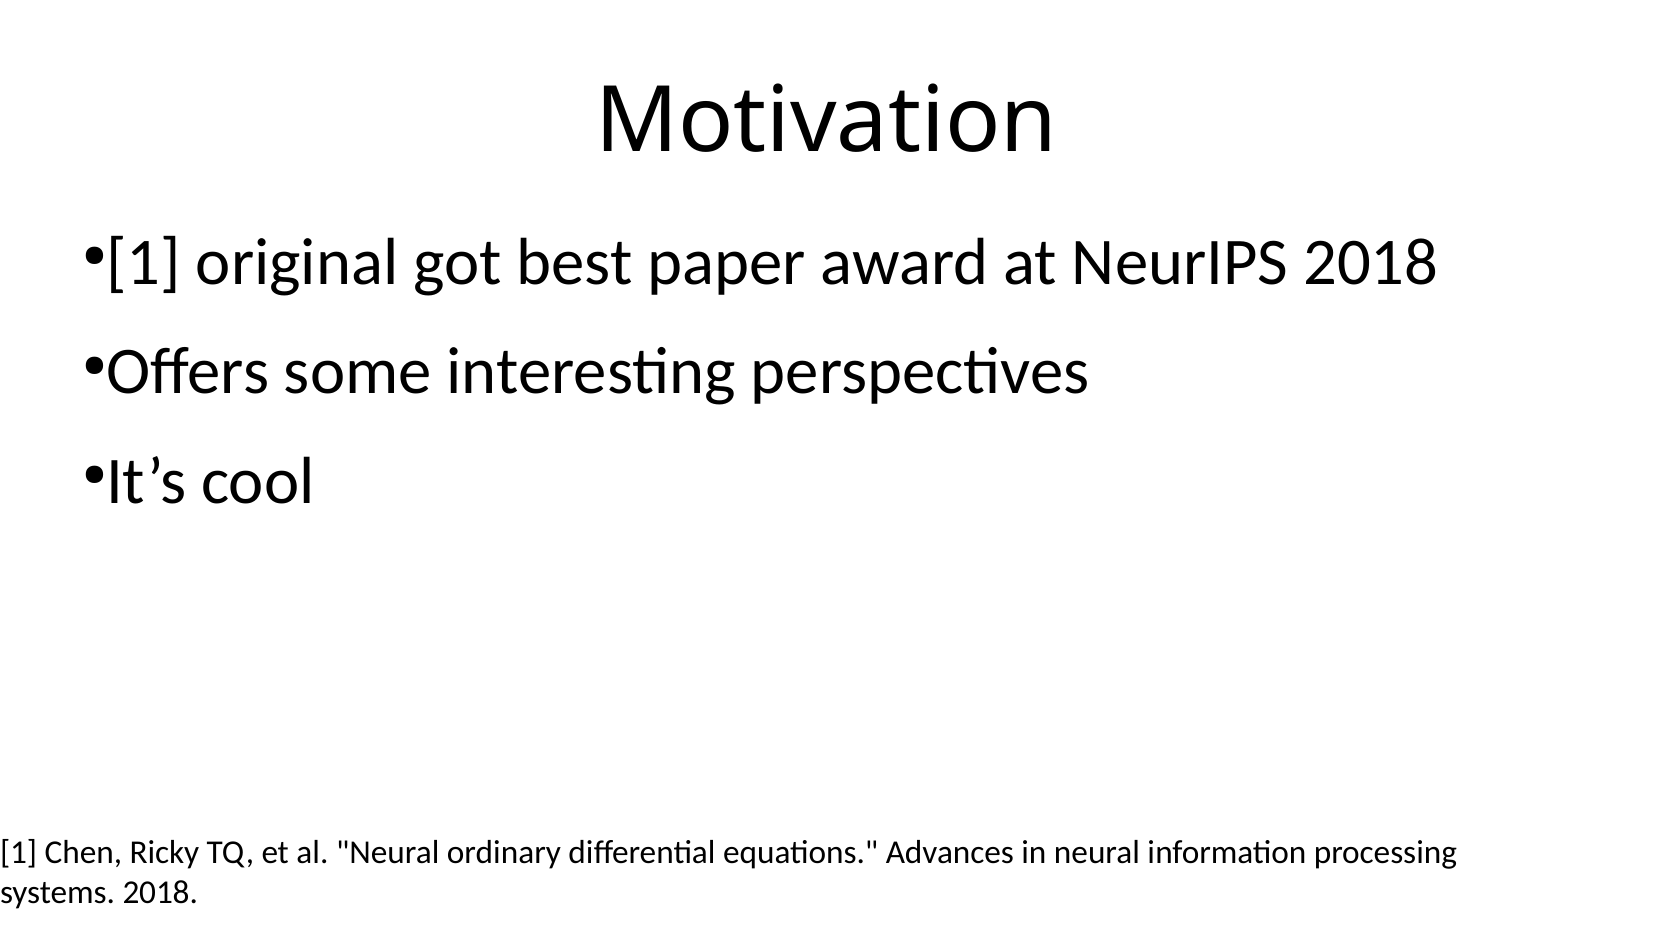

# Motivation
[1] original got best paper award at NeurIPS 2018
Offers some interesting perspectives
It’s cool
[1] Chen, Ricky TQ, et al. "Neural ordinary differential equations." Advances in neural information processing systems. 2018.